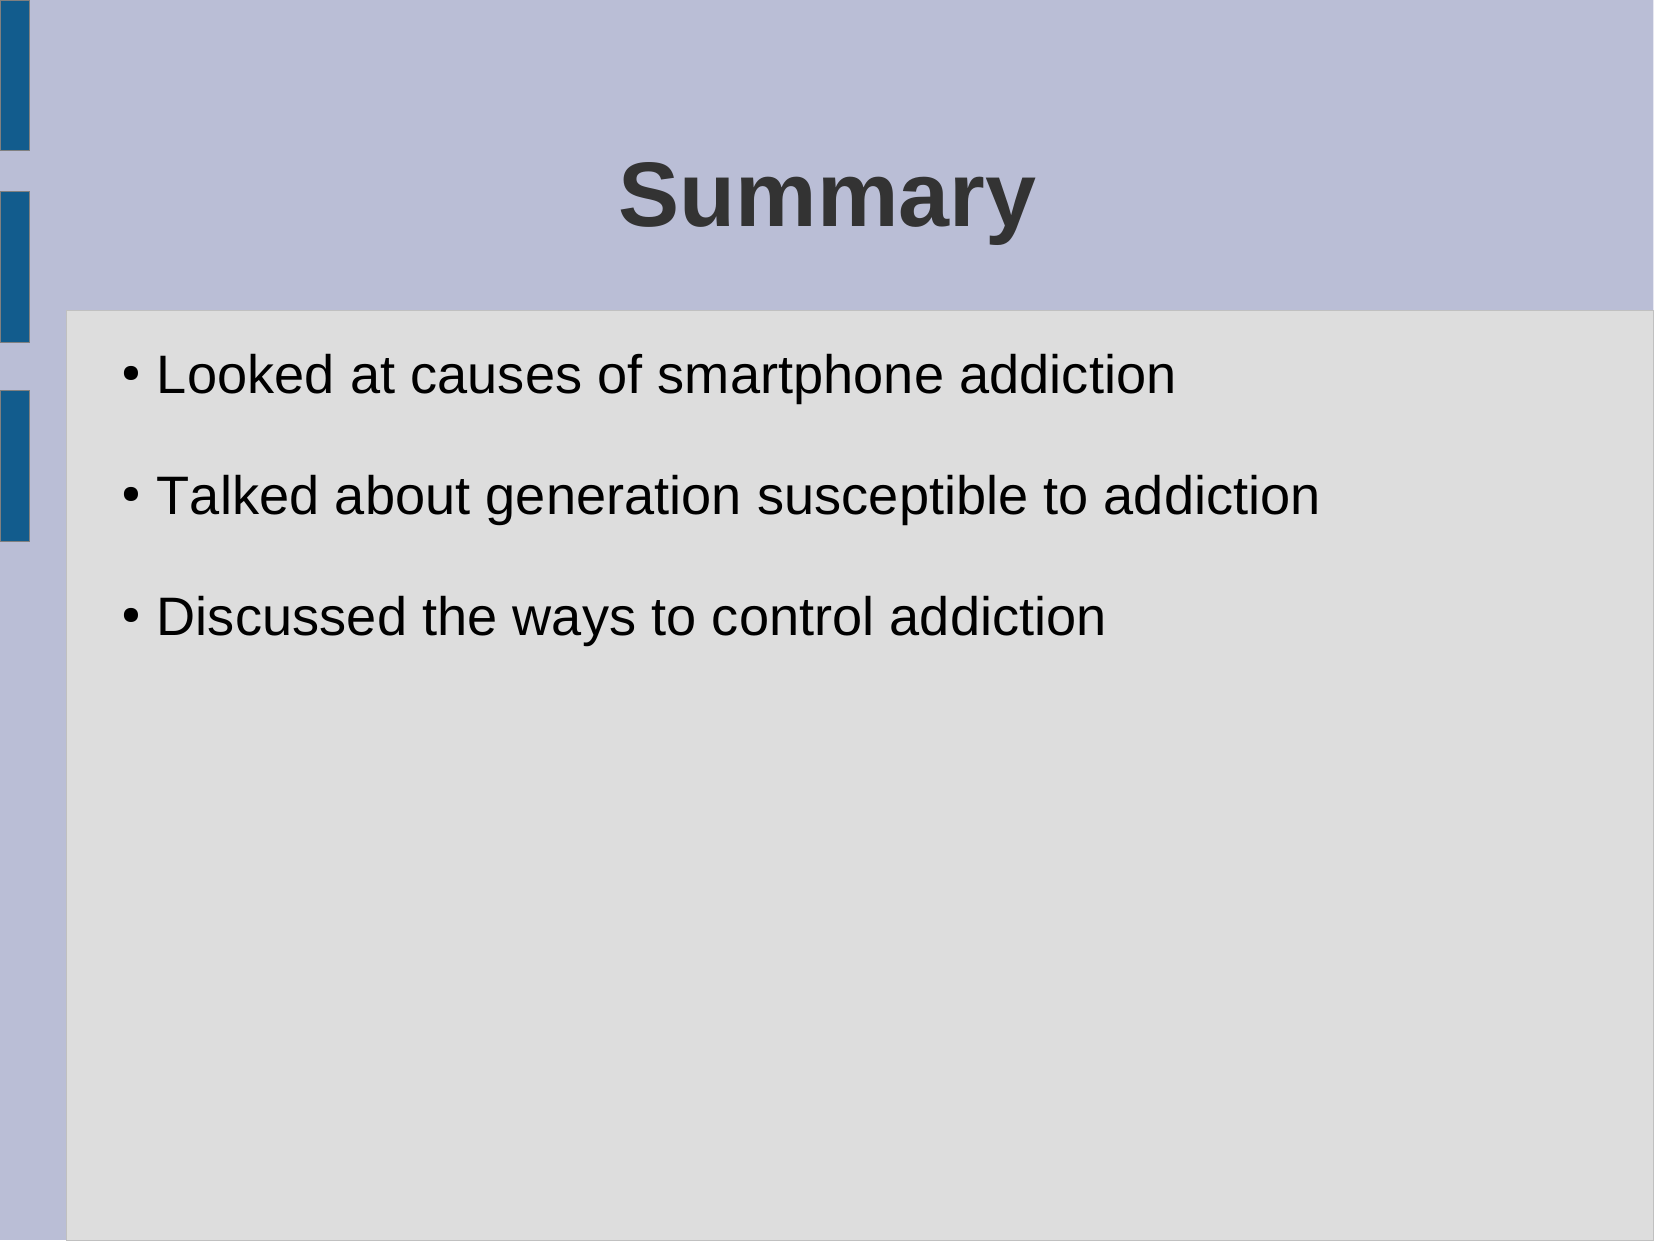

# Summary
Looked at causes of smartphone addiction
Talked about generation susceptible to addiction
Discussed the ways to control addiction